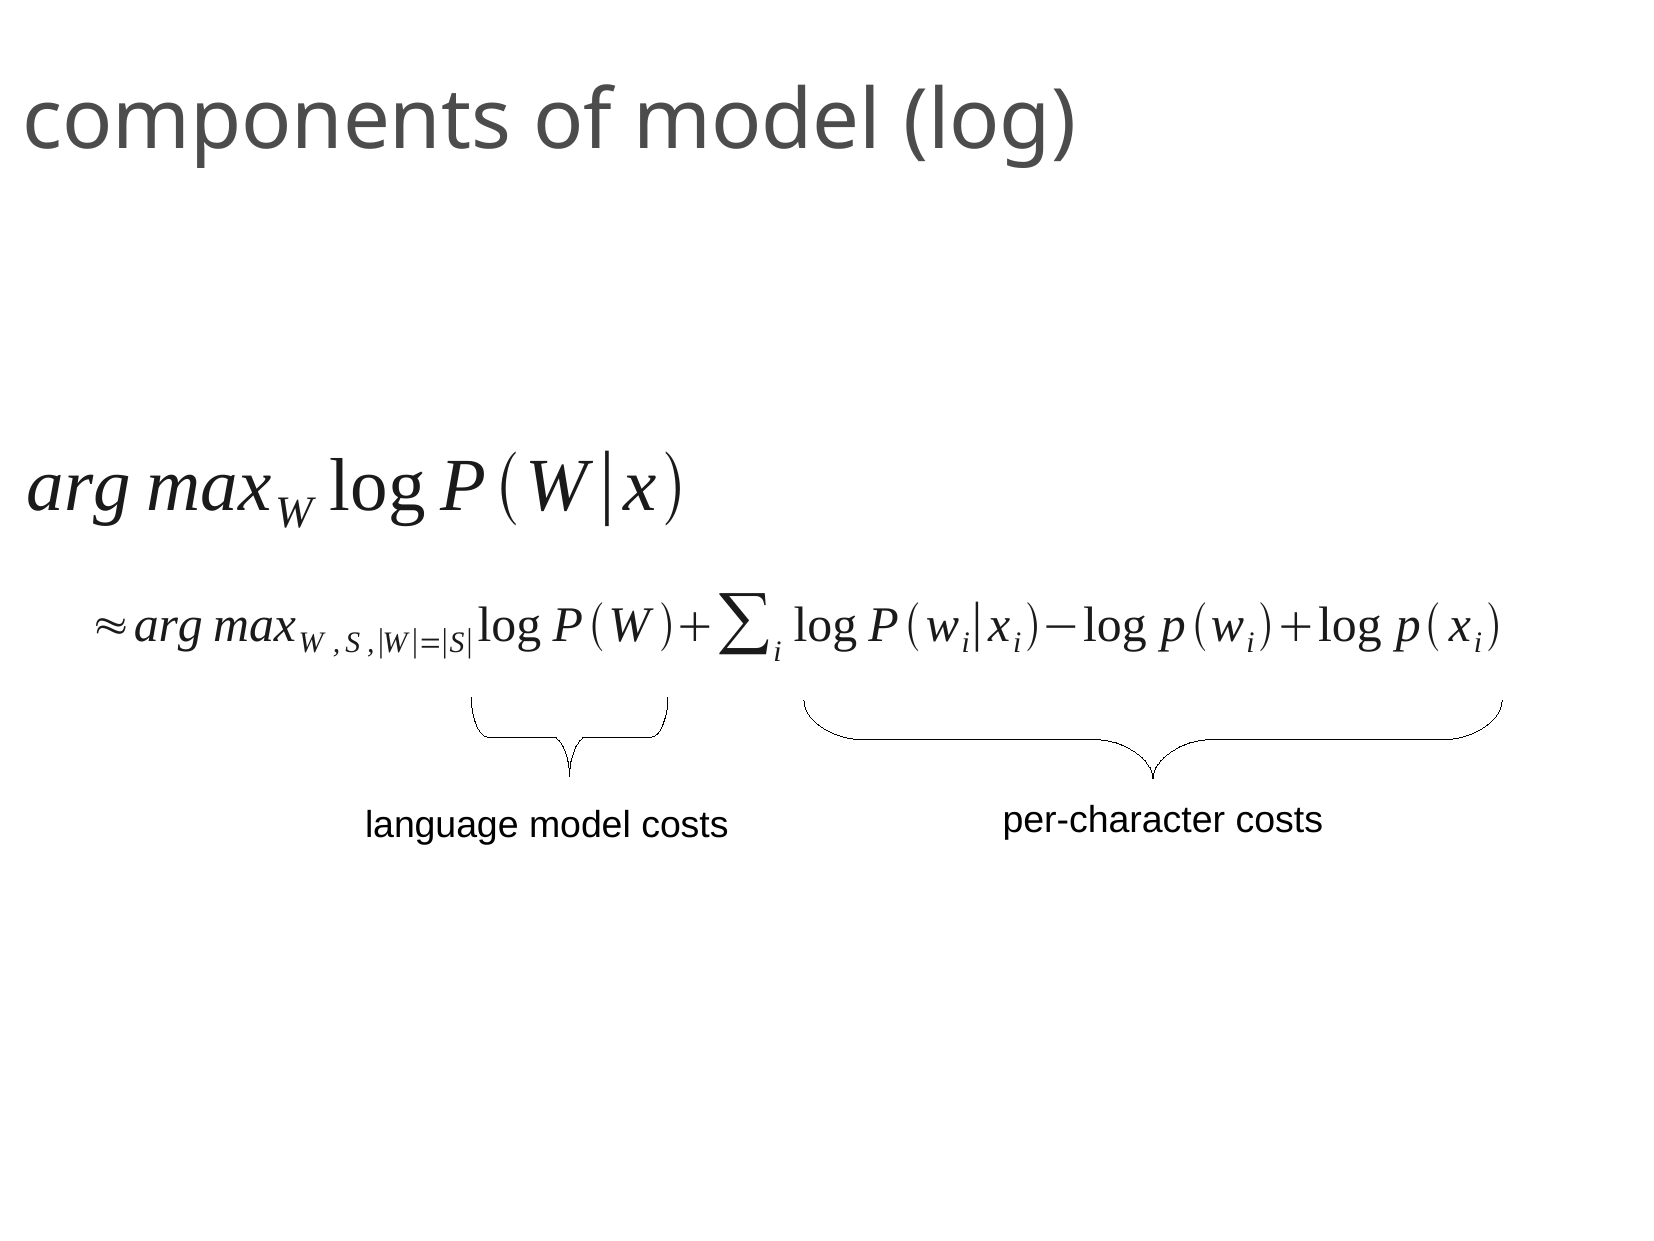

# components of model (log)
per-character costs
language model costs